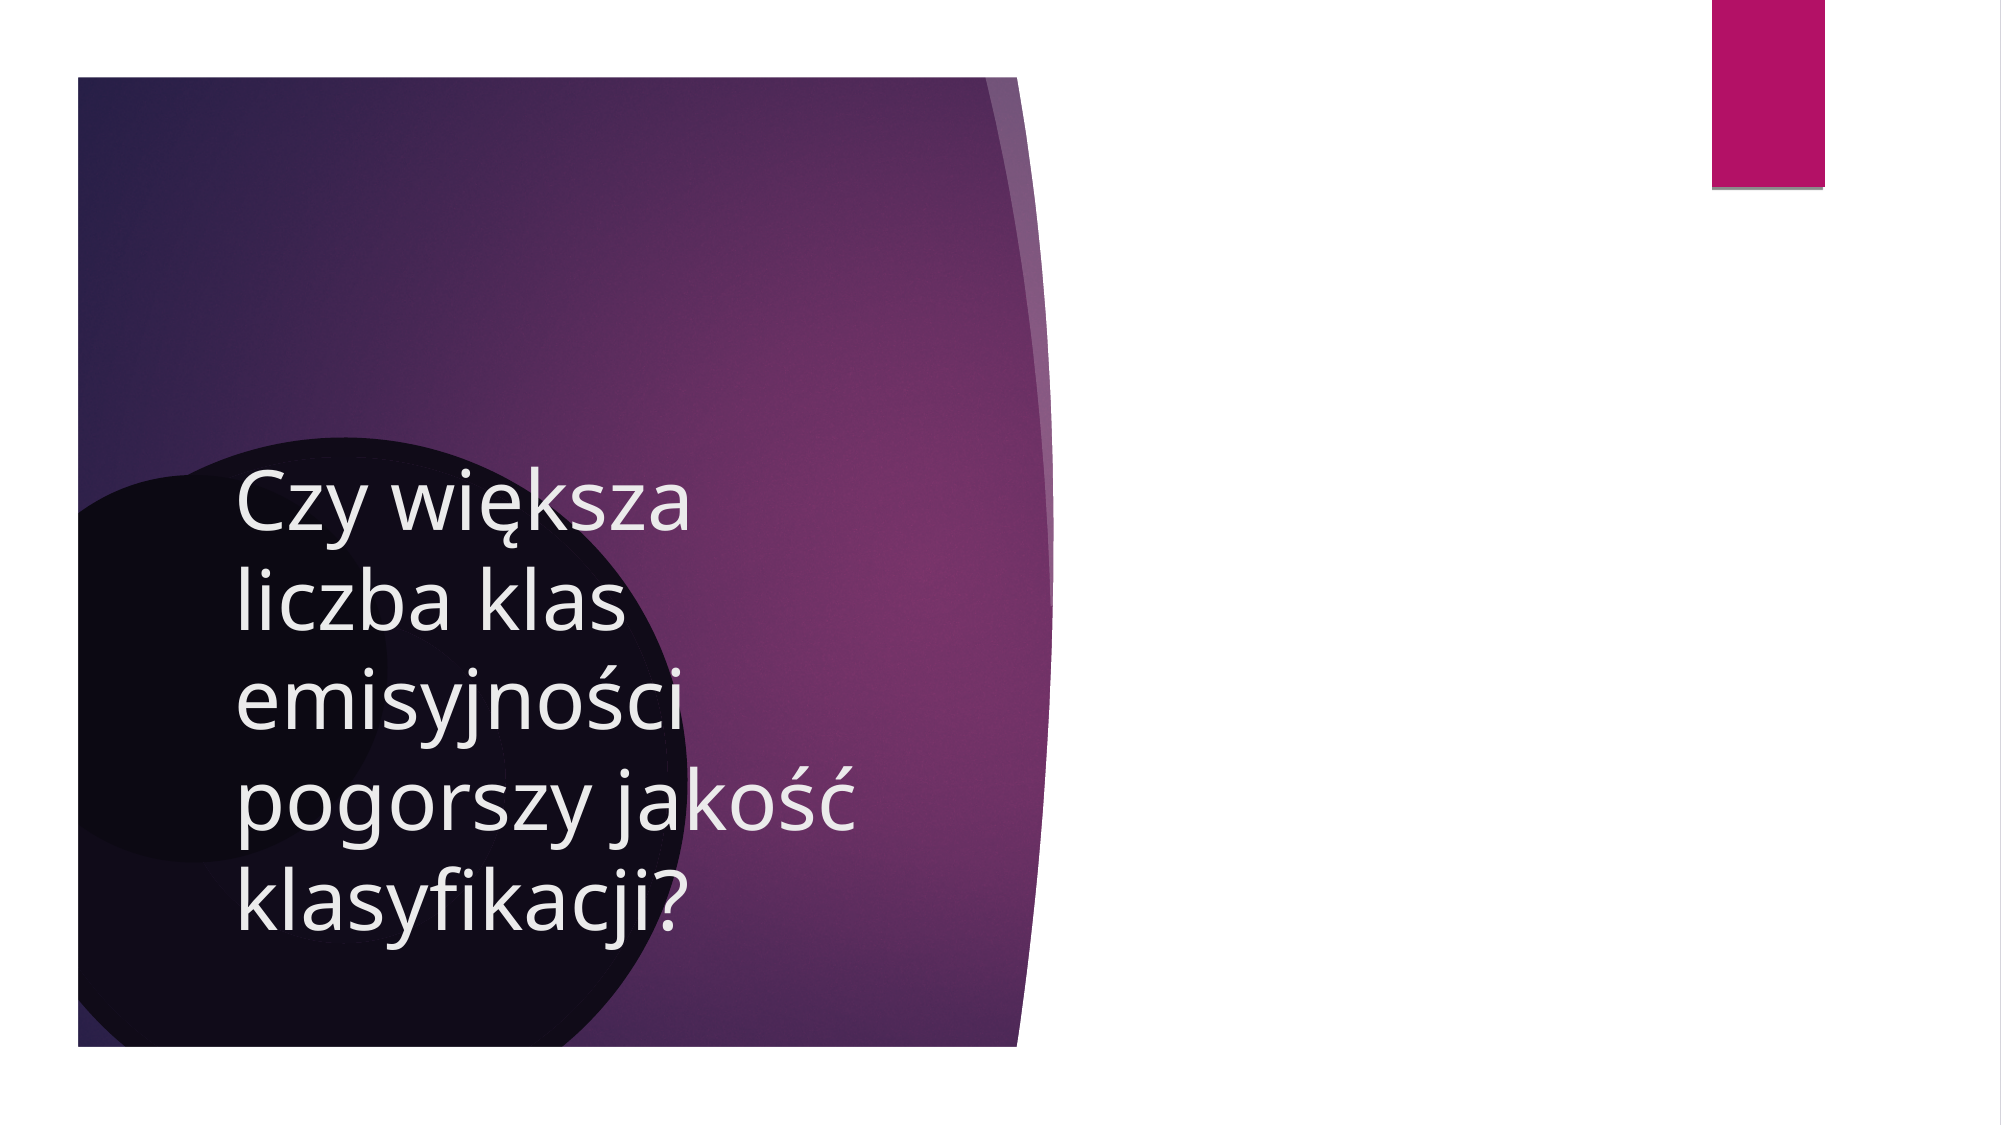

# Czy większa liczba klas emisyjności pogorszy jakość klasyfikacji?